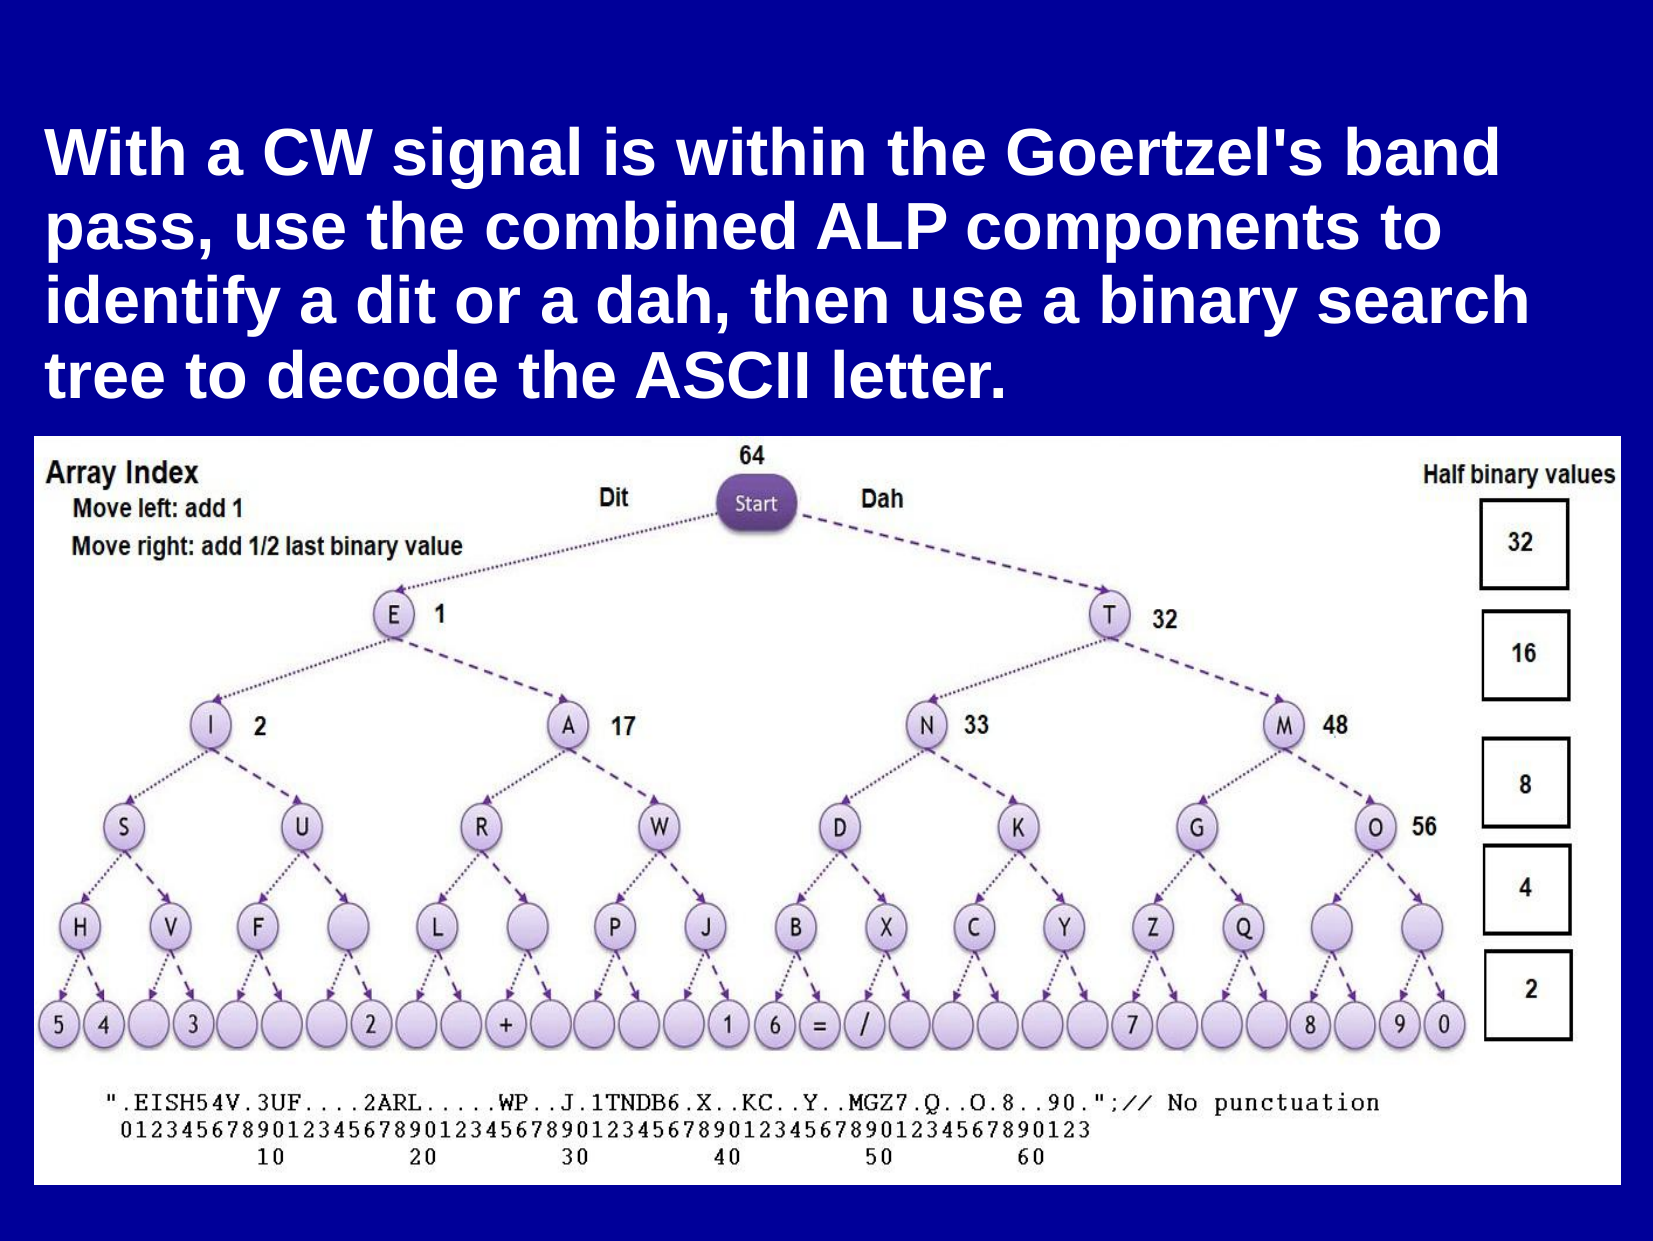

With a CW signal is within the Goertzel's band pass, use the combined ALP components to identify a dit or a dah, then use a binary search tree to decode the ASCII letter.